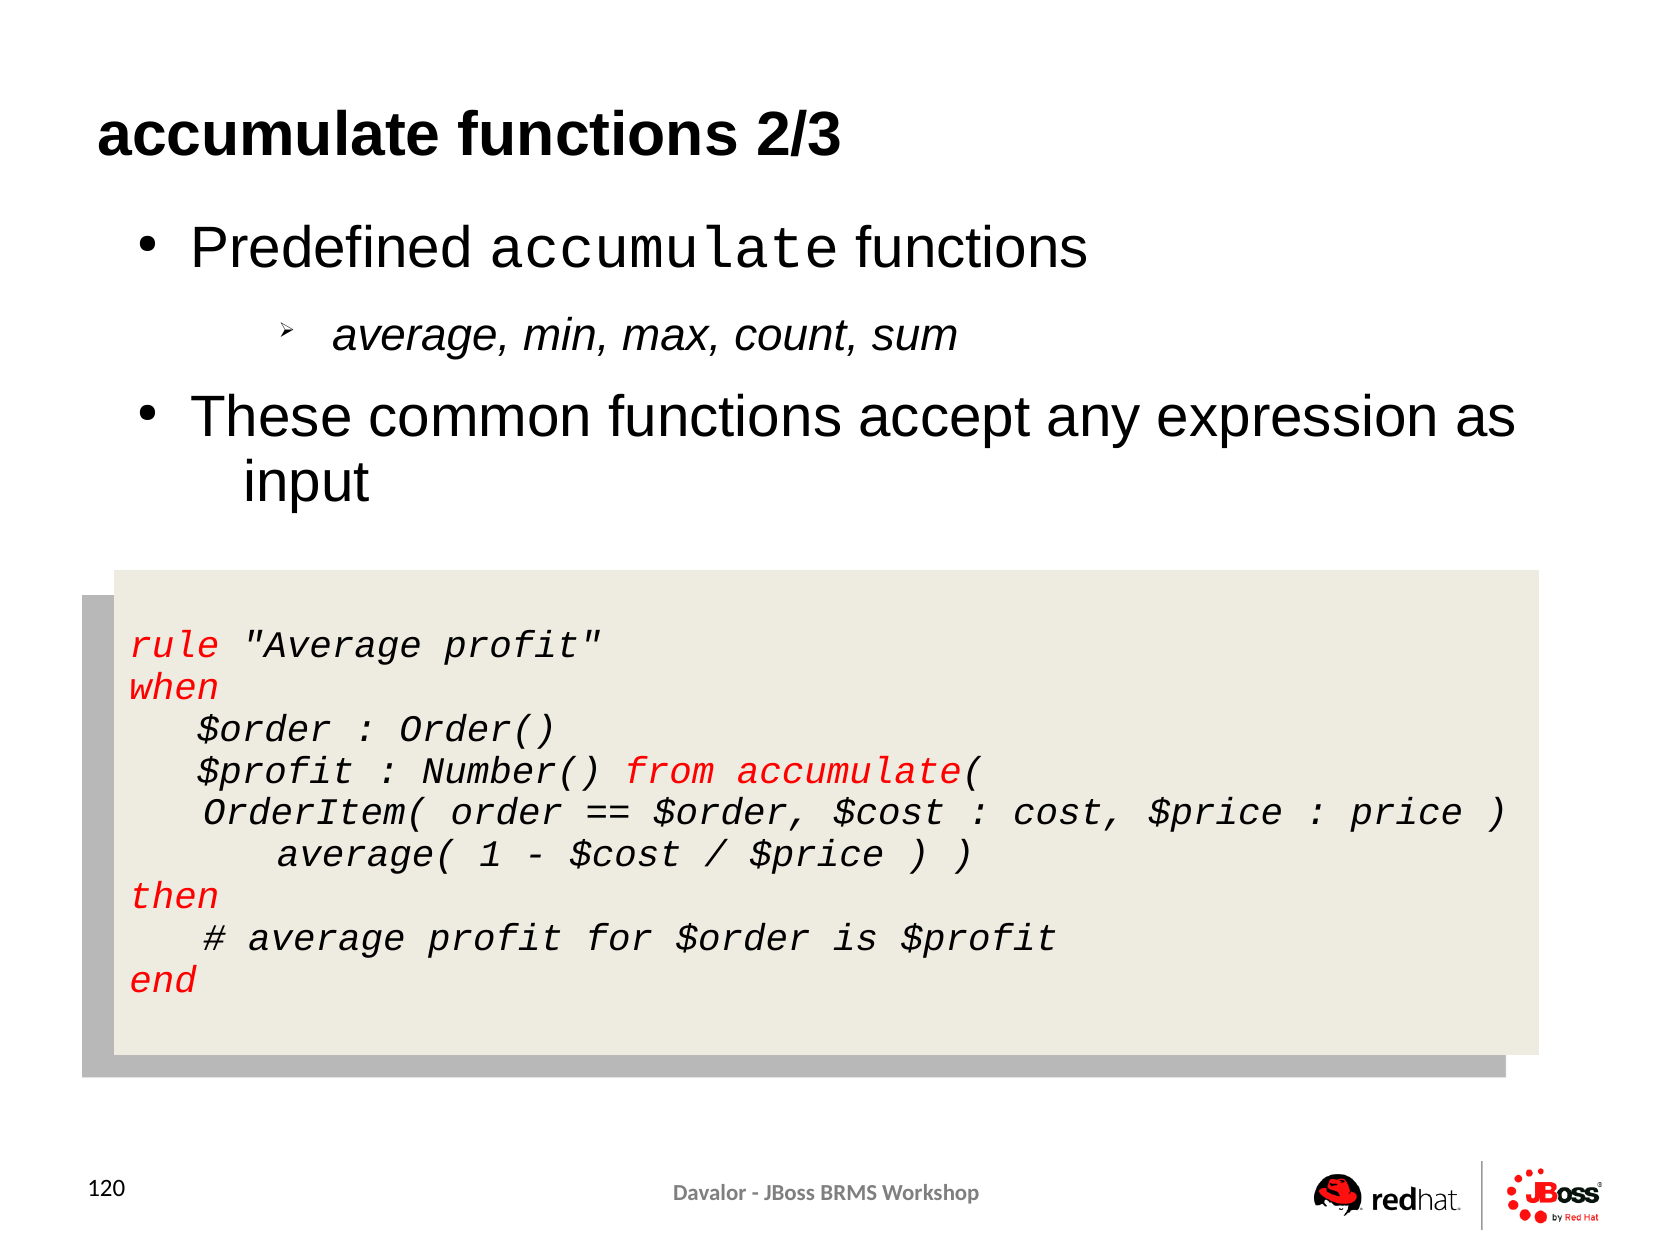

# accumulate functions 2/3
Predefined accumulate functions
average, min, max, count, sum
These common functions accept any expression as input
rule "Average profit"
when
 $order : Order()
 $profit : Number() from accumulate(
	OrderItem( order == $order, $cost : cost, $price : price )
		average( 1 - $cost / $price ) )
then
	# average profit for $order is $profit
end